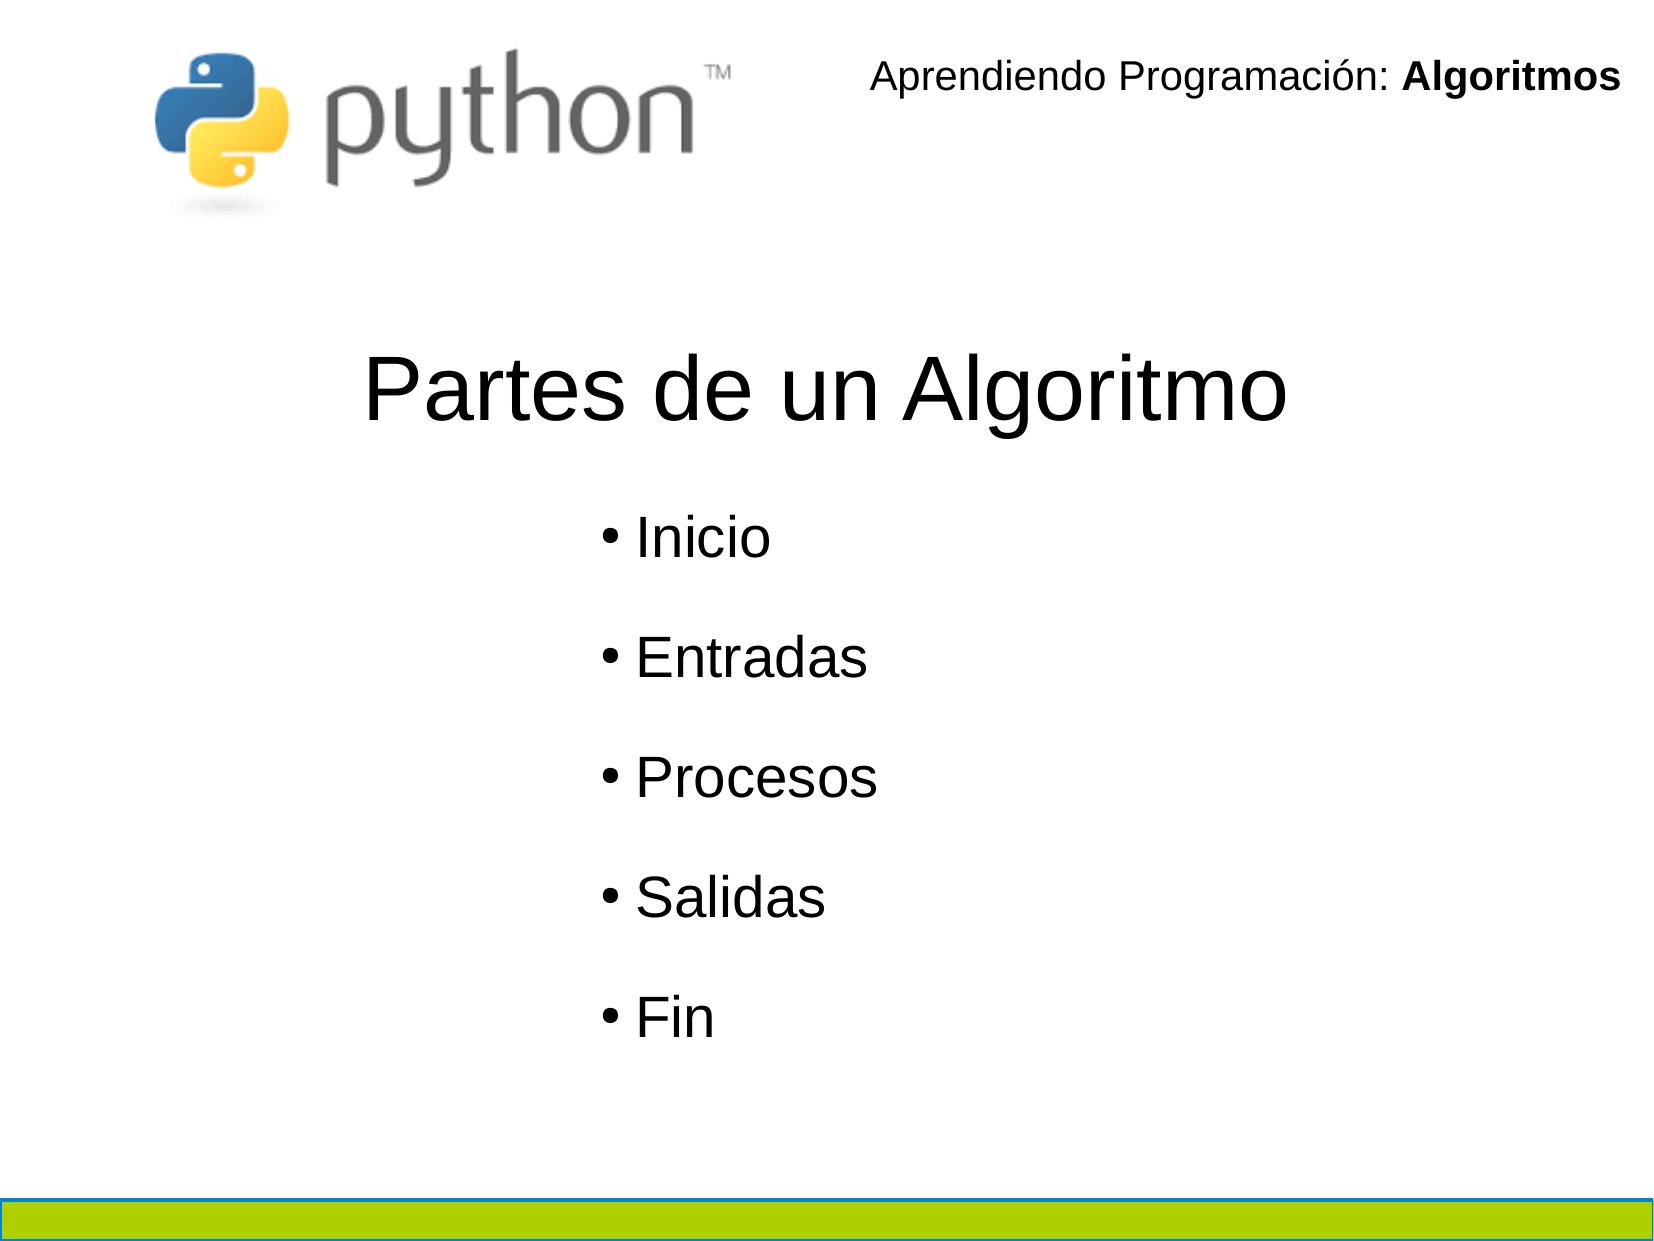

Aprendiendo Programación: Algoritmos
# Partes de un Algoritmo
Inicio
Entradas
Procesos
Salidas
Fin